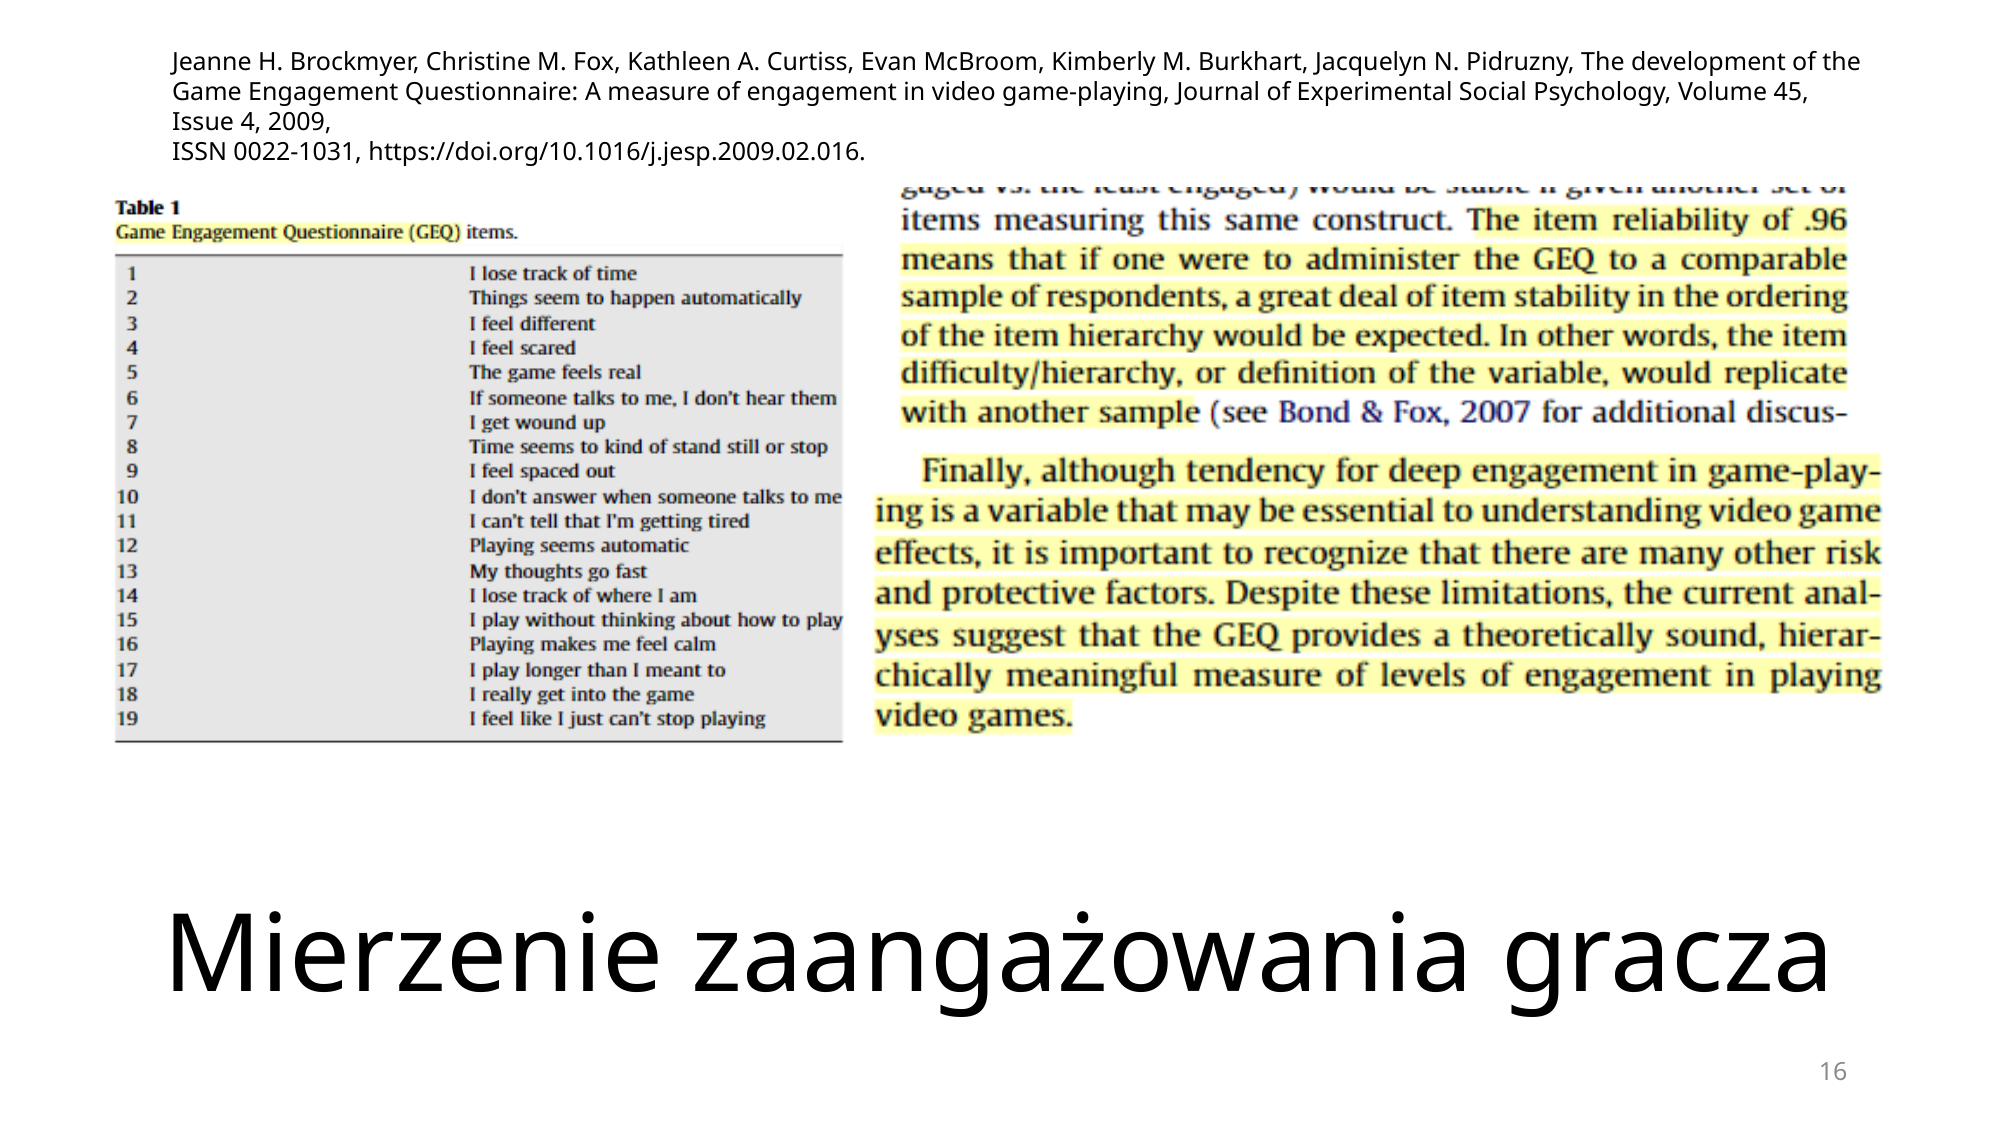

Jeanne H. Brockmyer, Christine M. Fox, Kathleen A. Curtiss, Evan McBroom, Kimberly M. Burkhart, Jacquelyn N. Pidruzny, The development of the Game Engagement Questionnaire: A measure of engagement in video game-playing, Journal of Experimental Social Psychology, Volume 45, Issue 4, 2009,
ISSN 0022-1031, https://doi.org/10.1016/j.jesp.2009.02.016.
# Mierzenie zaangażowania gracza